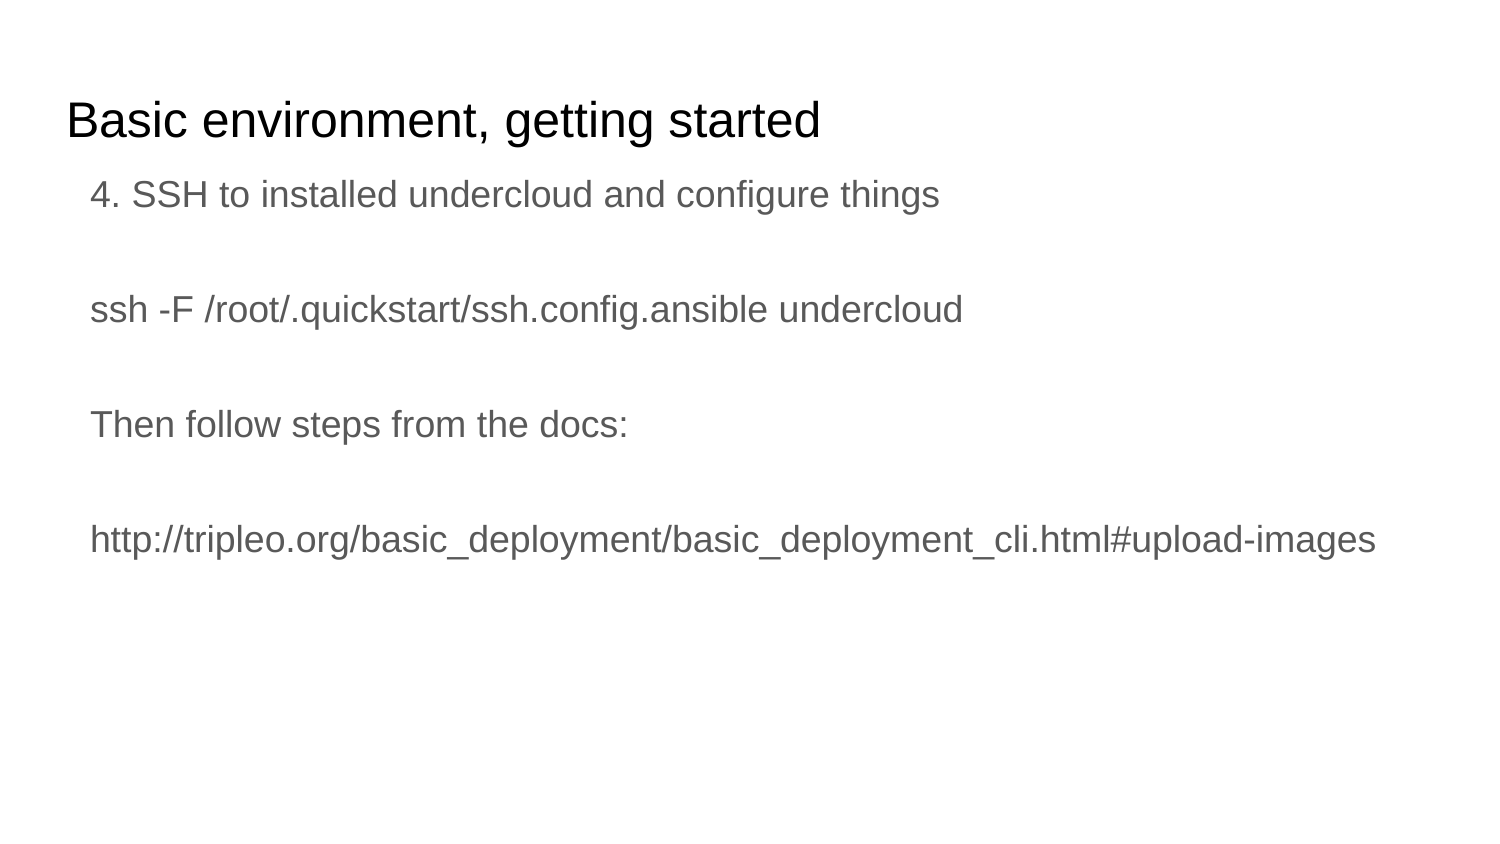

Basic environment, getting started
# 4. SSH to installed undercloud and configure things
ssh -F /root/.quickstart/ssh.config.ansible undercloud
Then follow steps from the docs:
http://tripleo.org/basic_deployment/basic_deployment_cli.html#upload-images